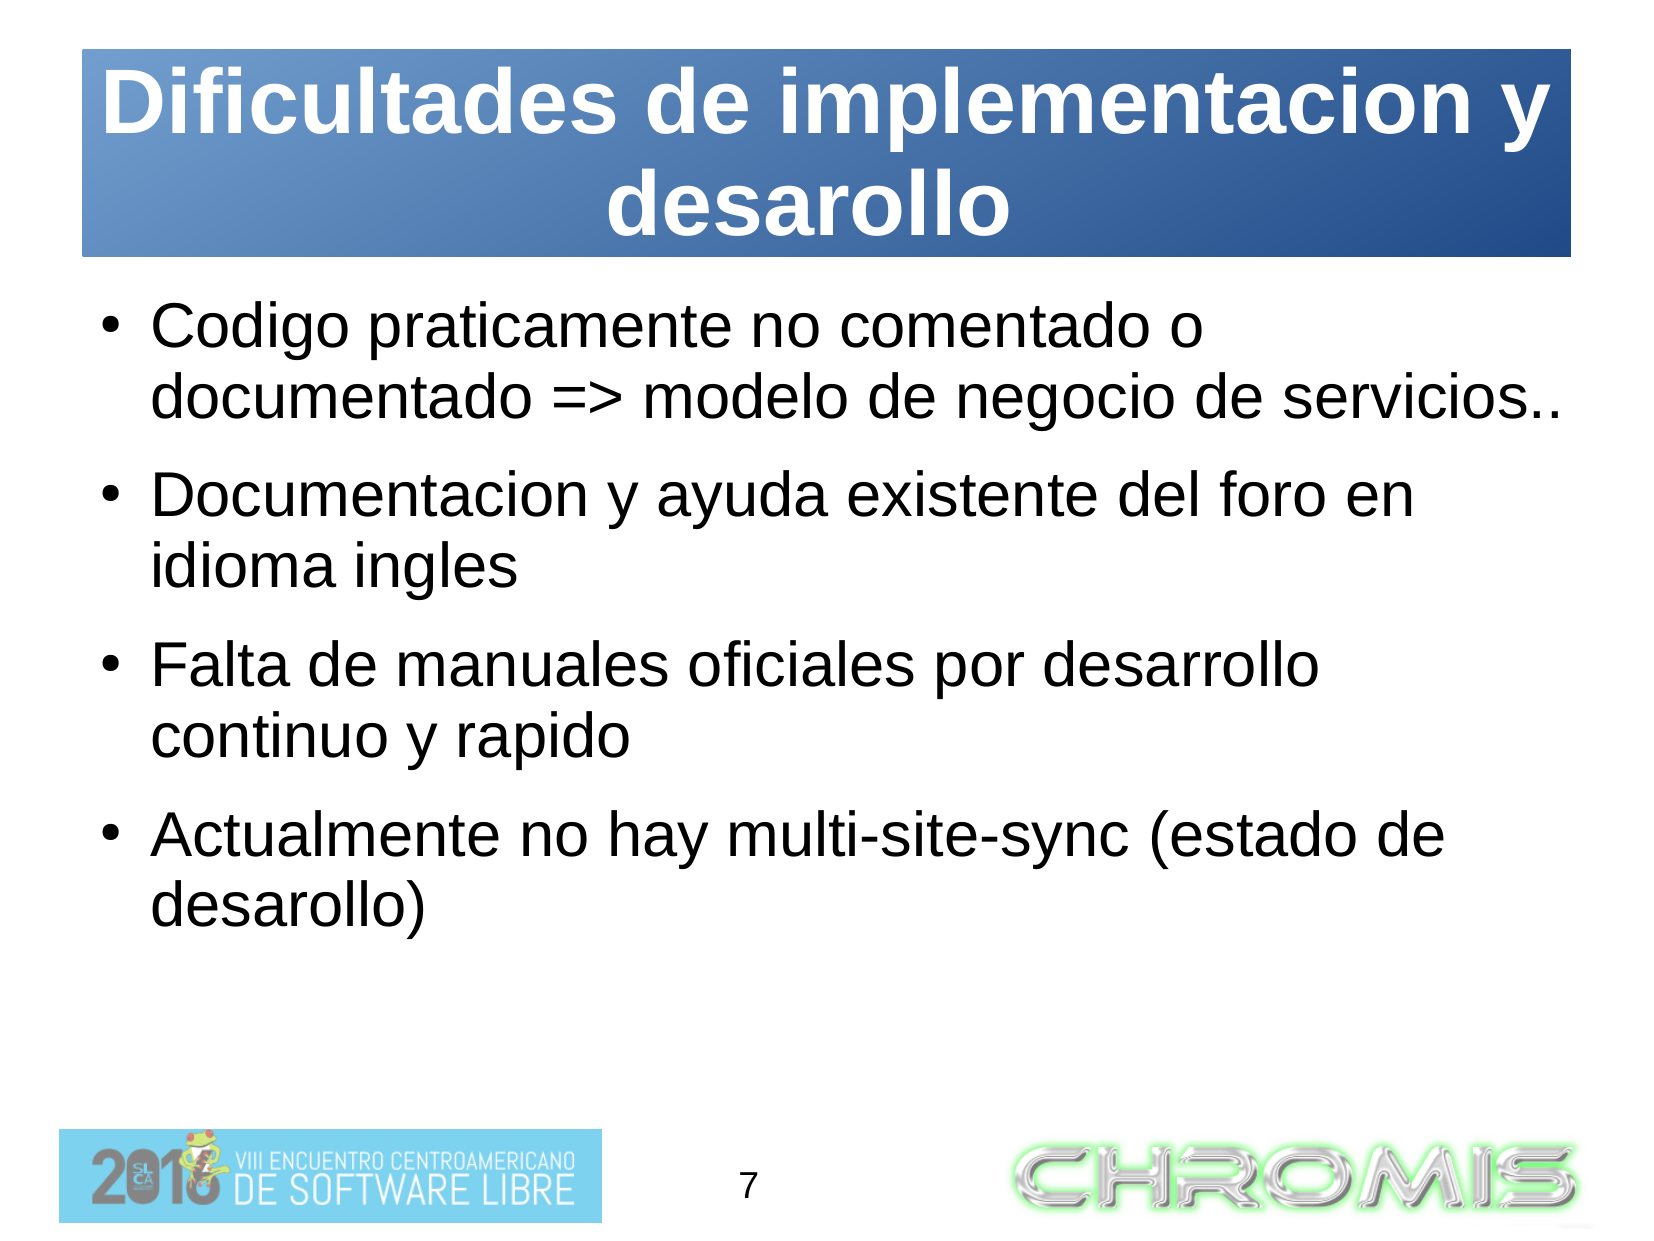

# Dificultades de implementacion y desarollo
Codigo praticamente no comentado o documentado => modelo de negocio de servicios..
Documentacion y ayuda existente del foro en idioma ingles
Falta de manuales oficiales por desarrollo continuo y rapido
Actualmente no hay multi-site-sync (estado de desarollo)